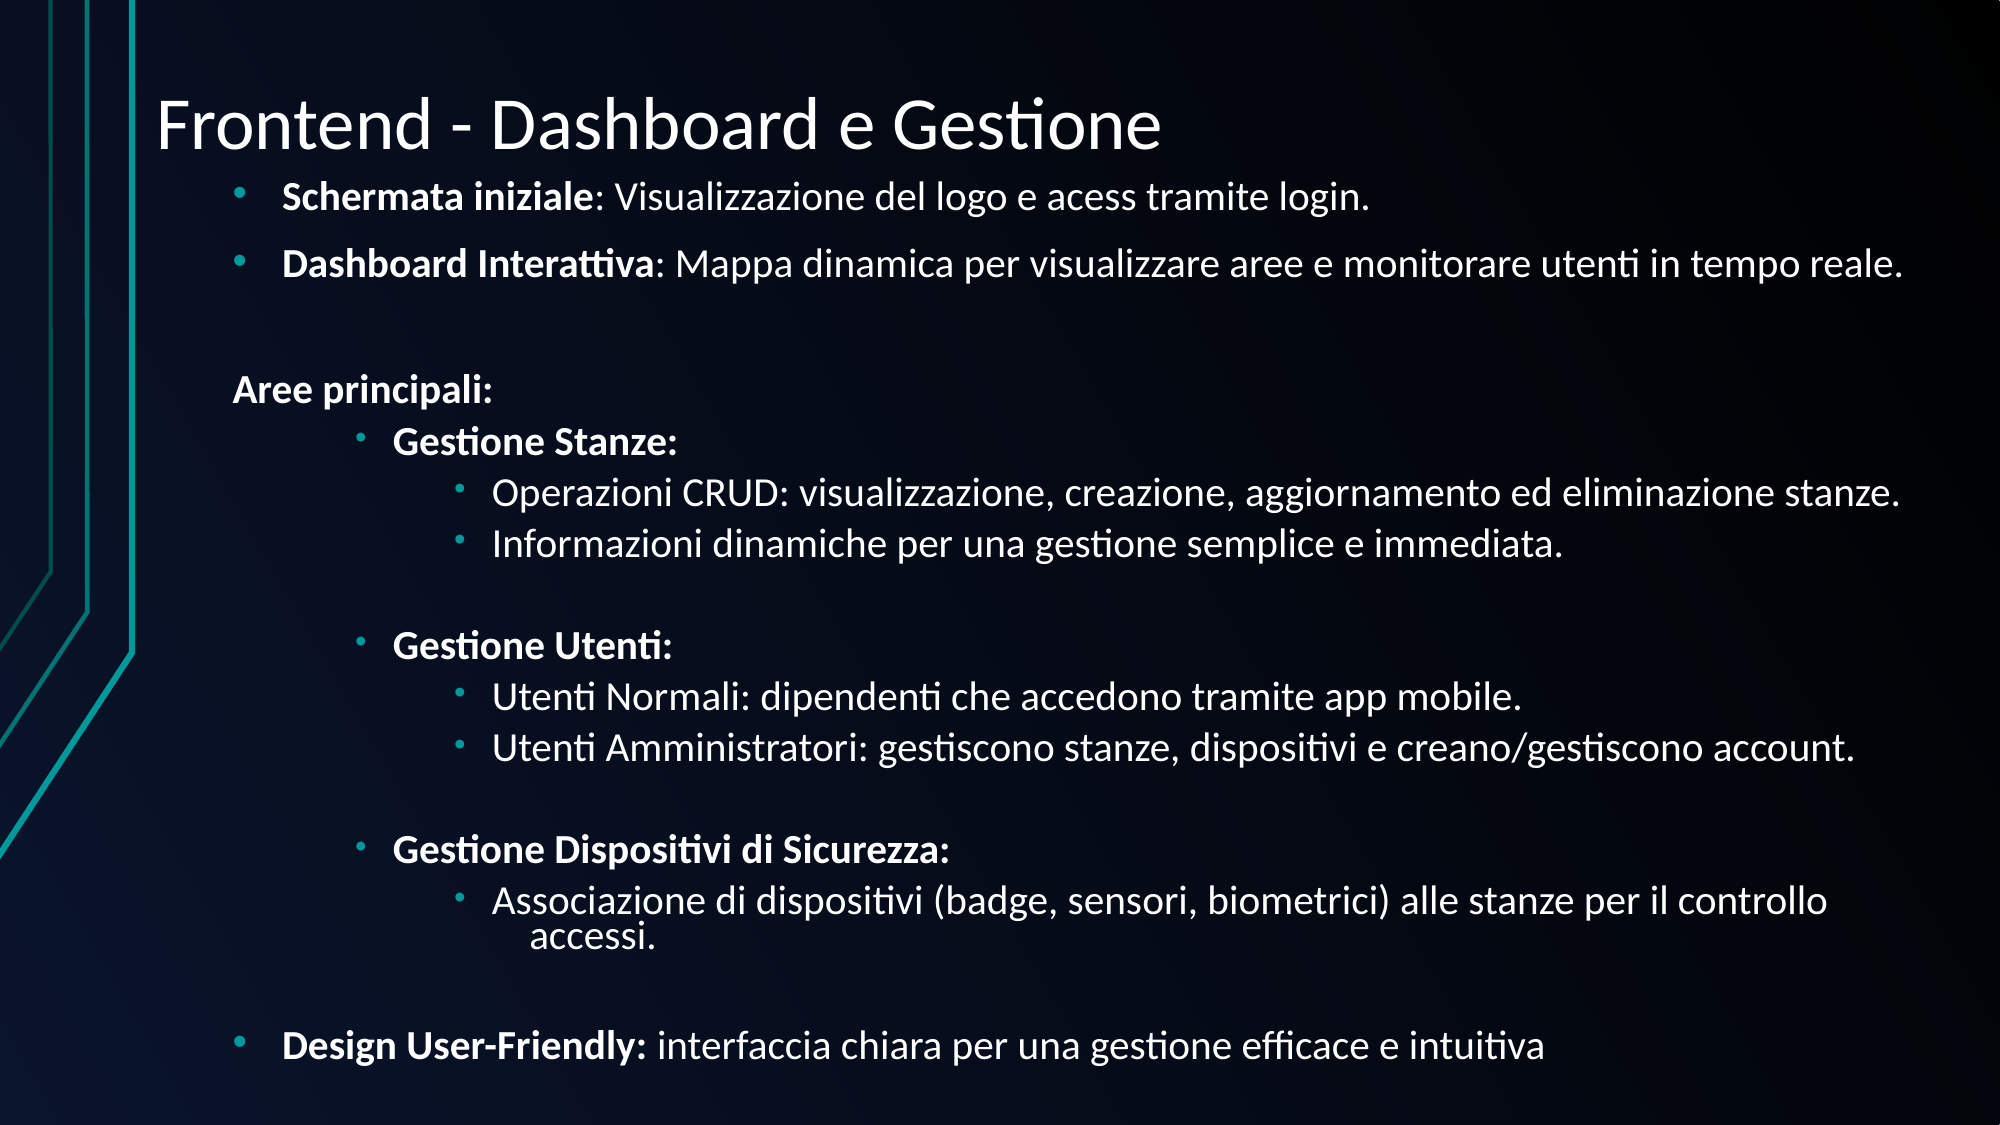

Frontend - Dashboard e Gestione
# Schermata iniziale: Visualizzazione del logo e acess tramite login.
Dashboard Interattiva: Mappa dinamica per visualizzare aree e monitorare utenti in tempo reale.
Aree principali:
Gestione Stanze:
Operazioni CRUD: visualizzazione, creazione, aggiornamento ed eliminazione stanze.
Informazioni dinamiche per una gestione semplice e immediata.
Gestione Utenti:
Utenti Normali: dipendenti che accedono tramite app mobile.
Utenti Amministratori: gestiscono stanze, dispositivi e creano/gestiscono account.
Gestione Dispositivi di Sicurezza:
Associazione di dispositivi (badge, sensori, biometrici) alle stanze per il controllo accessi.
Design User-Friendly: interfaccia chiara per una gestione efficace e intuitiva